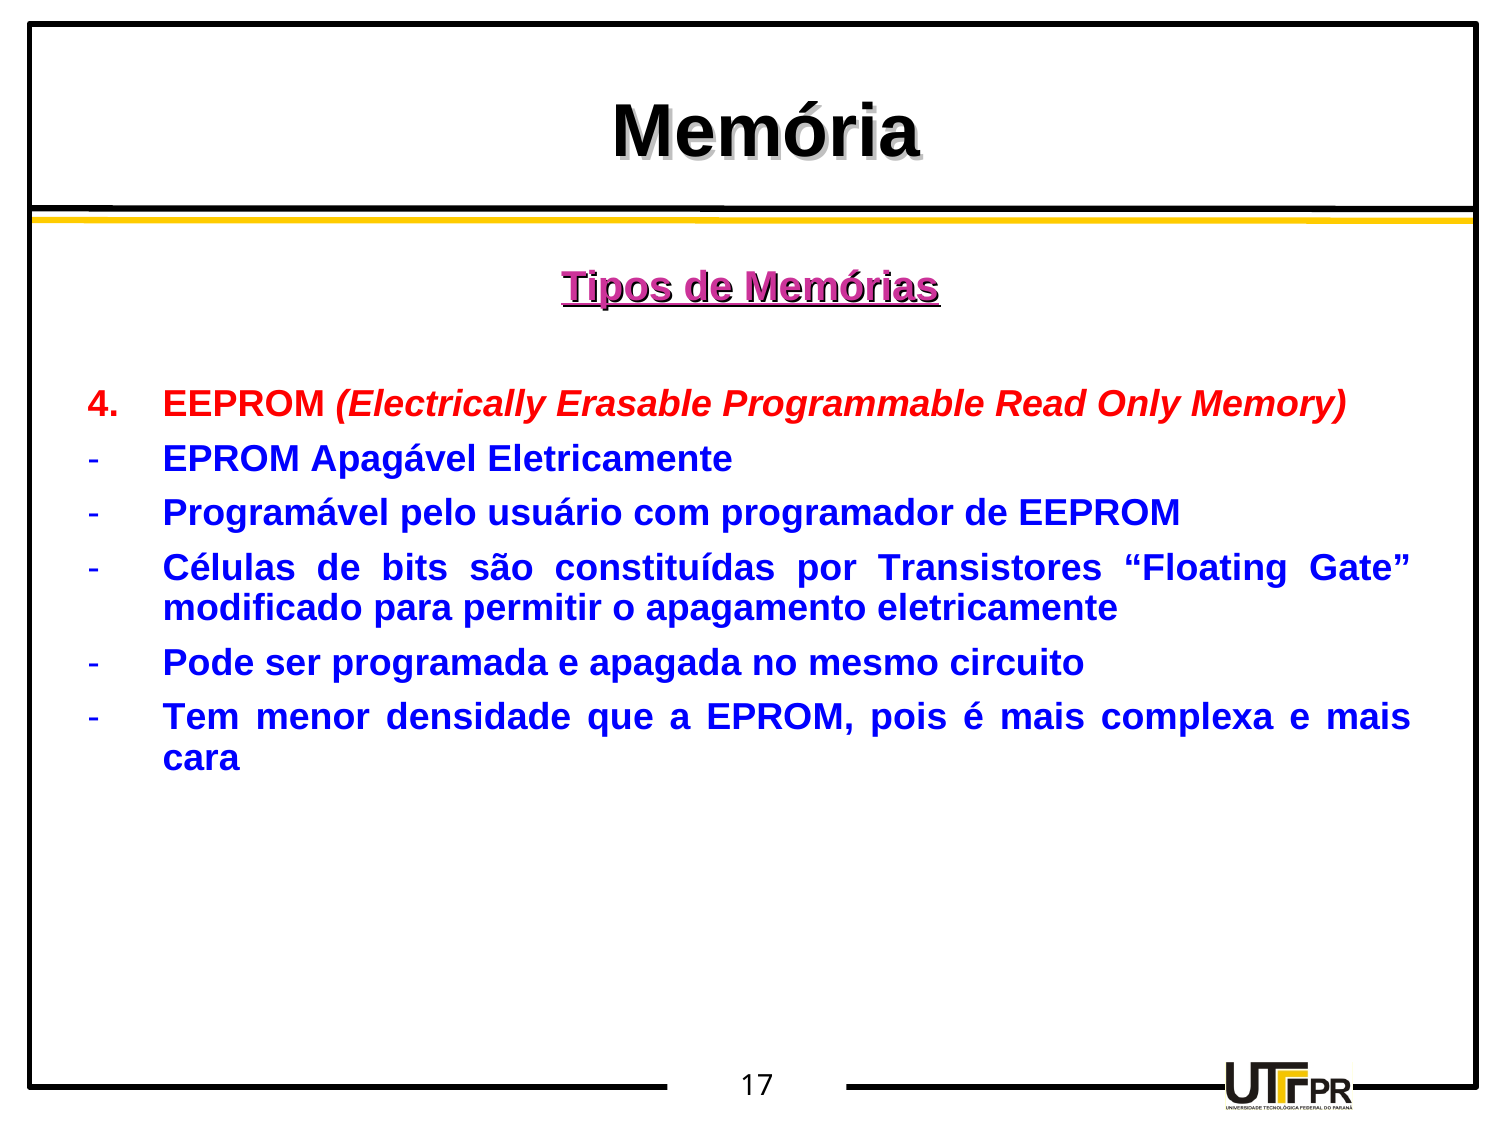

Memória
# Tipos de Memórias
EEPROM (Electrically Erasable Programmable Read Only Memory)
EPROM Apagável Eletricamente
Programável pelo usuário com programador de EEPROM
Células de bits são constituídas por Transistores “Floating Gate” modificado para permitir o apagamento eletricamente
Pode ser programada e apagada no mesmo circuito
Tem menor densidade que a EPROM, pois é mais complexa e mais cara